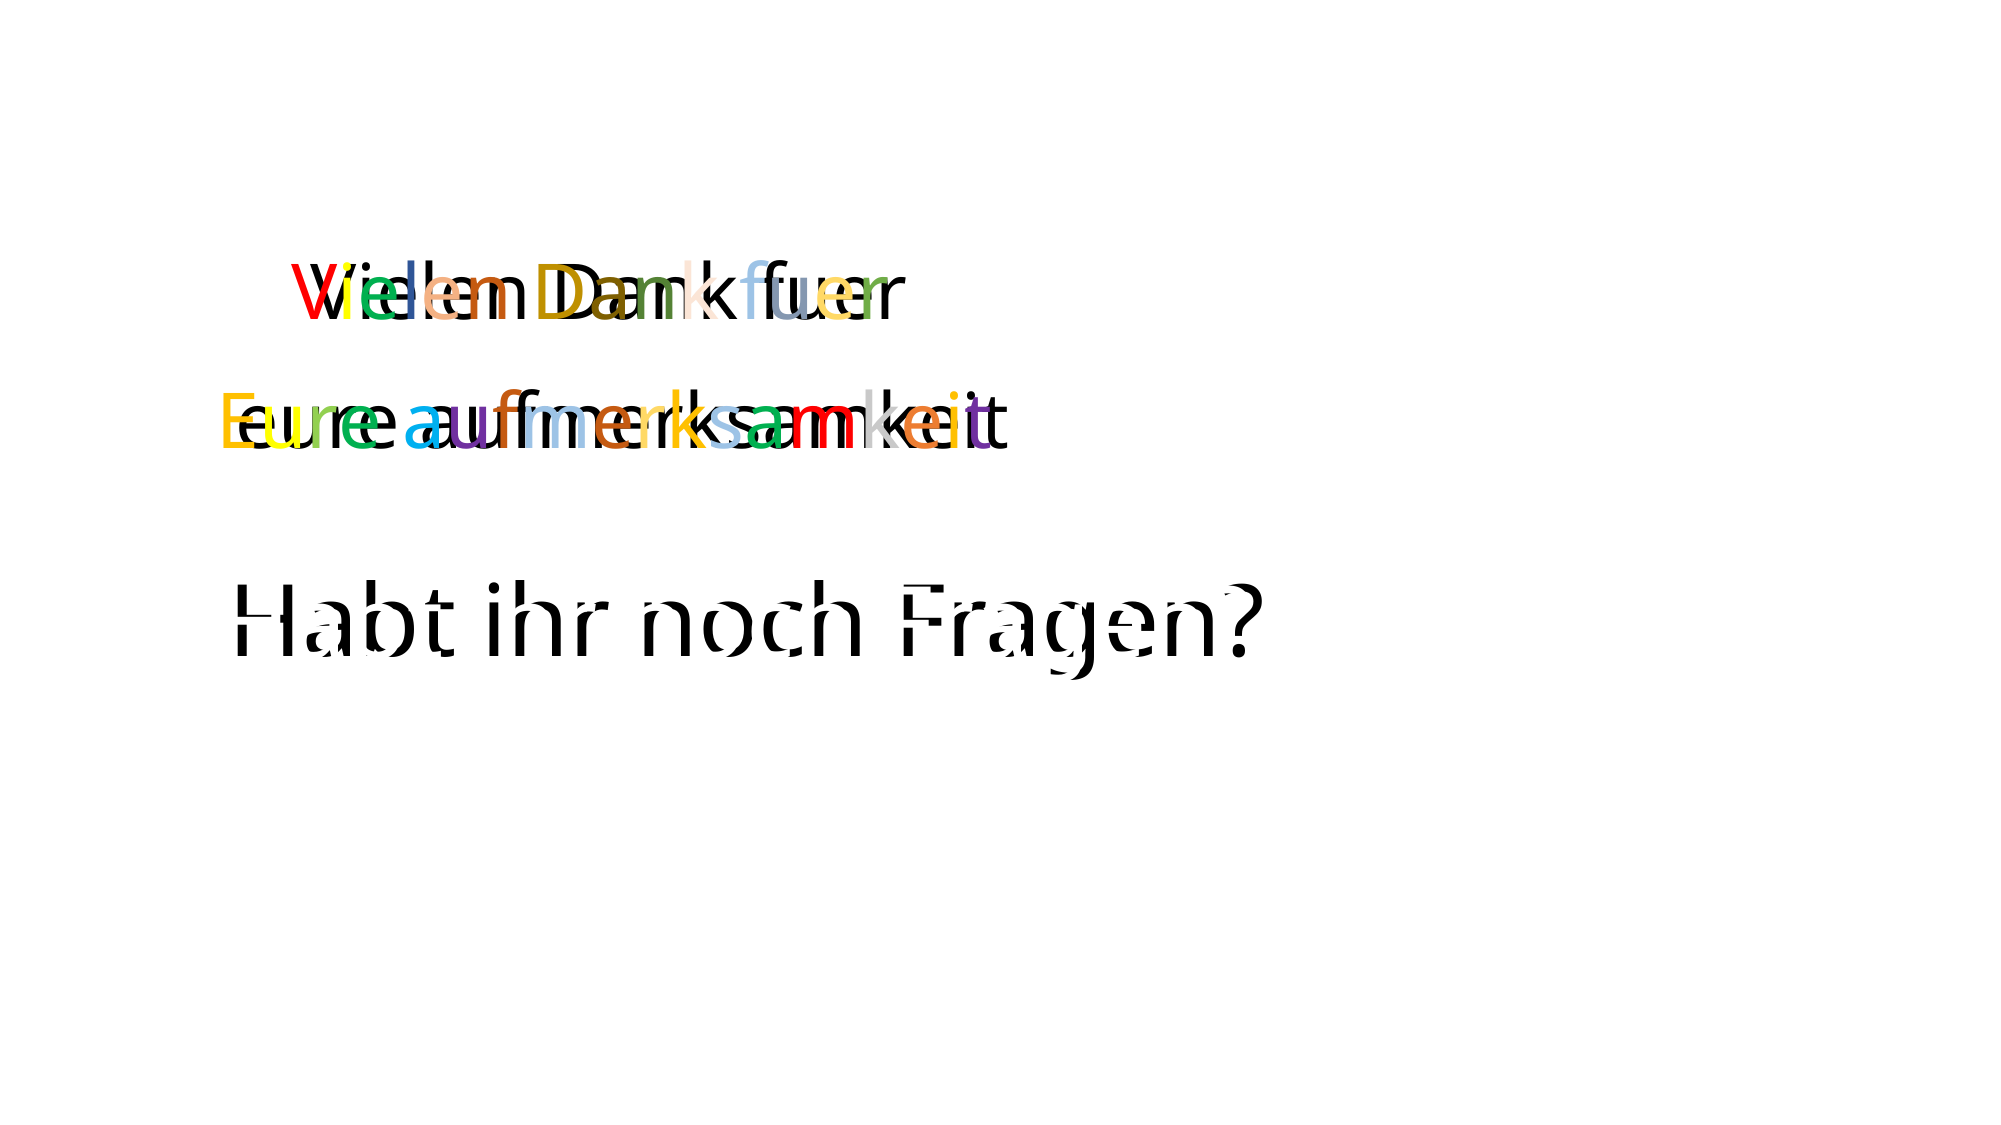

Vielen Dank fuer
Eure aufmerksamkeit
	Vielen Dank fuer
eure aufmerksamkeit
# Habt ihr noch Fragen?
 Habt ihr noch Fragen?